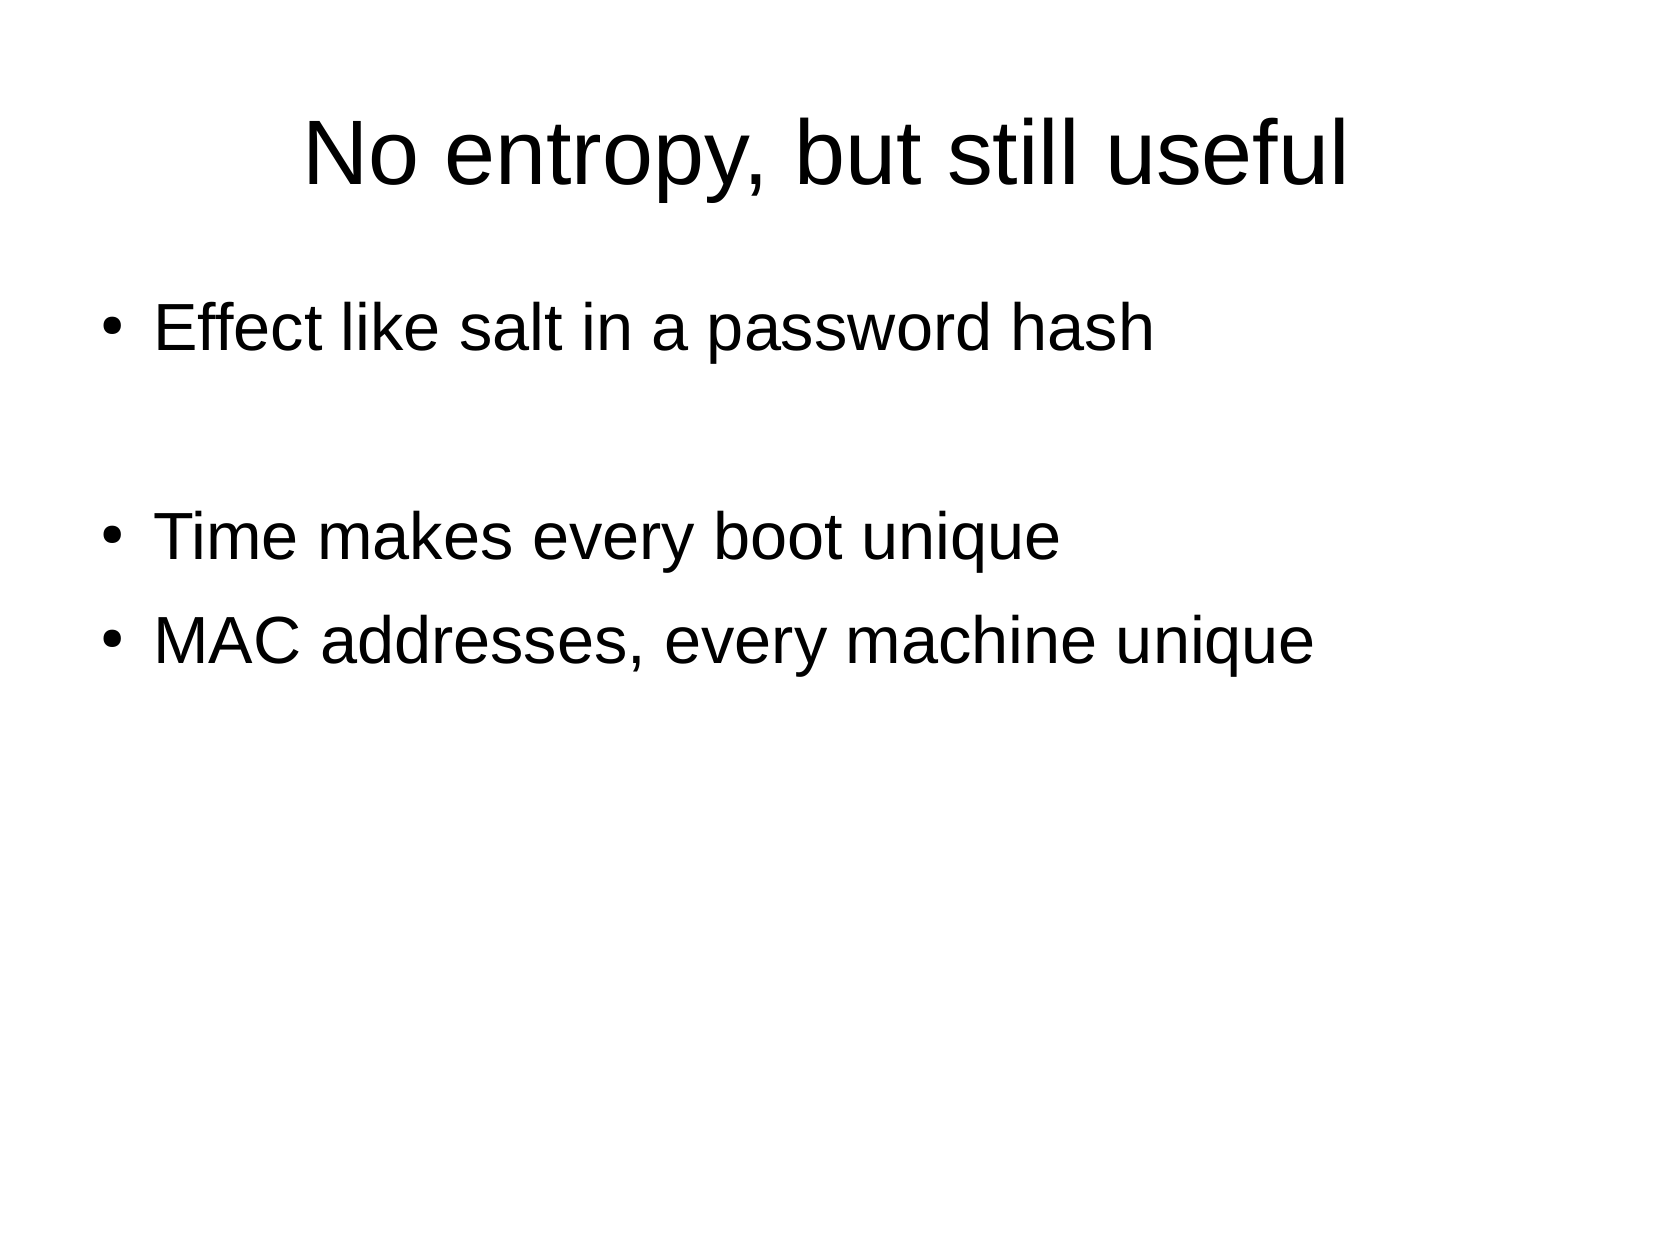

# No entropy, but still useful
Effect like salt in a password hash
Time makes every boot unique
MAC addresses, every machine unique